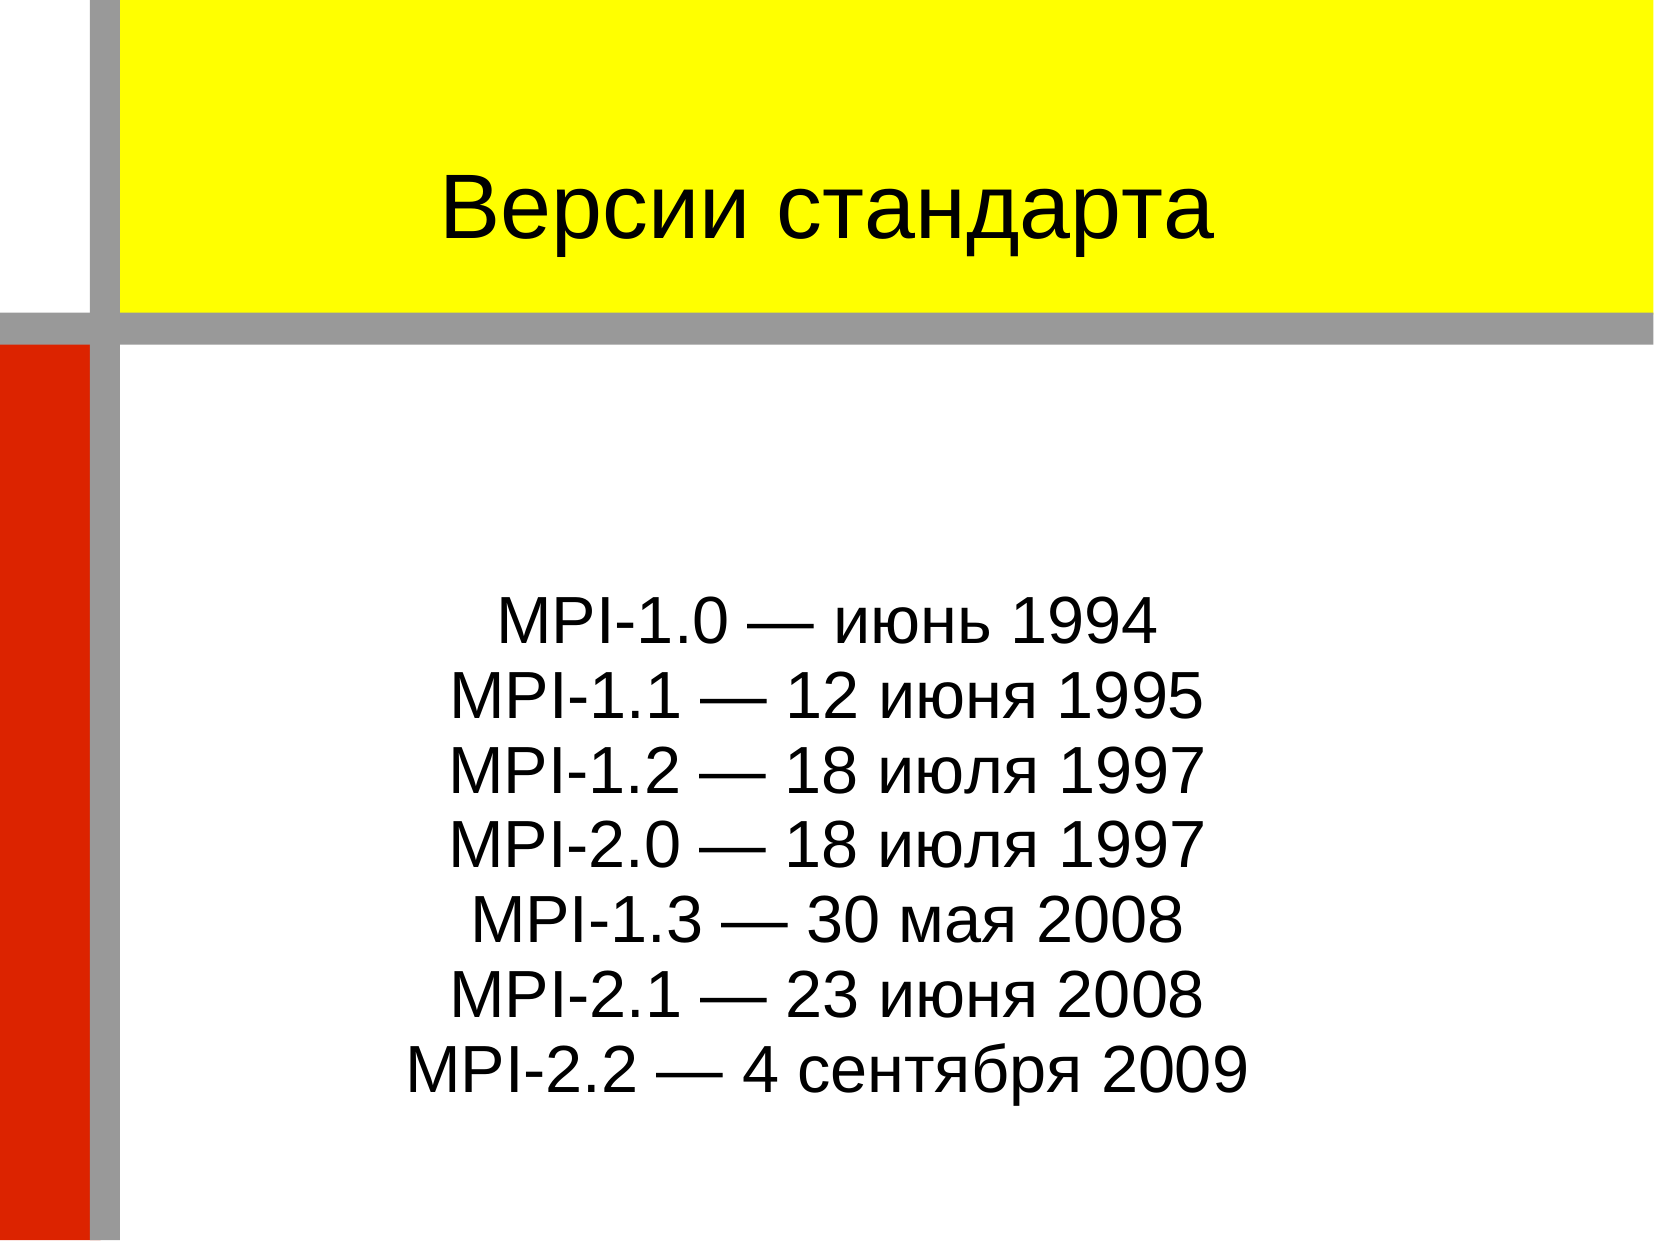

# Версии стандарта
MPI-1.0 — июнь 1994
MPI-1.1 — 12 июня 1995
MPI-1.2 — 18 июля 1997
MPI-2.0 — 18 июля 1997
MPI-1.3 — 30 мая 2008
MPI-2.1 — 23 июня 2008
MPI-2.2 — 4 сентября 2009